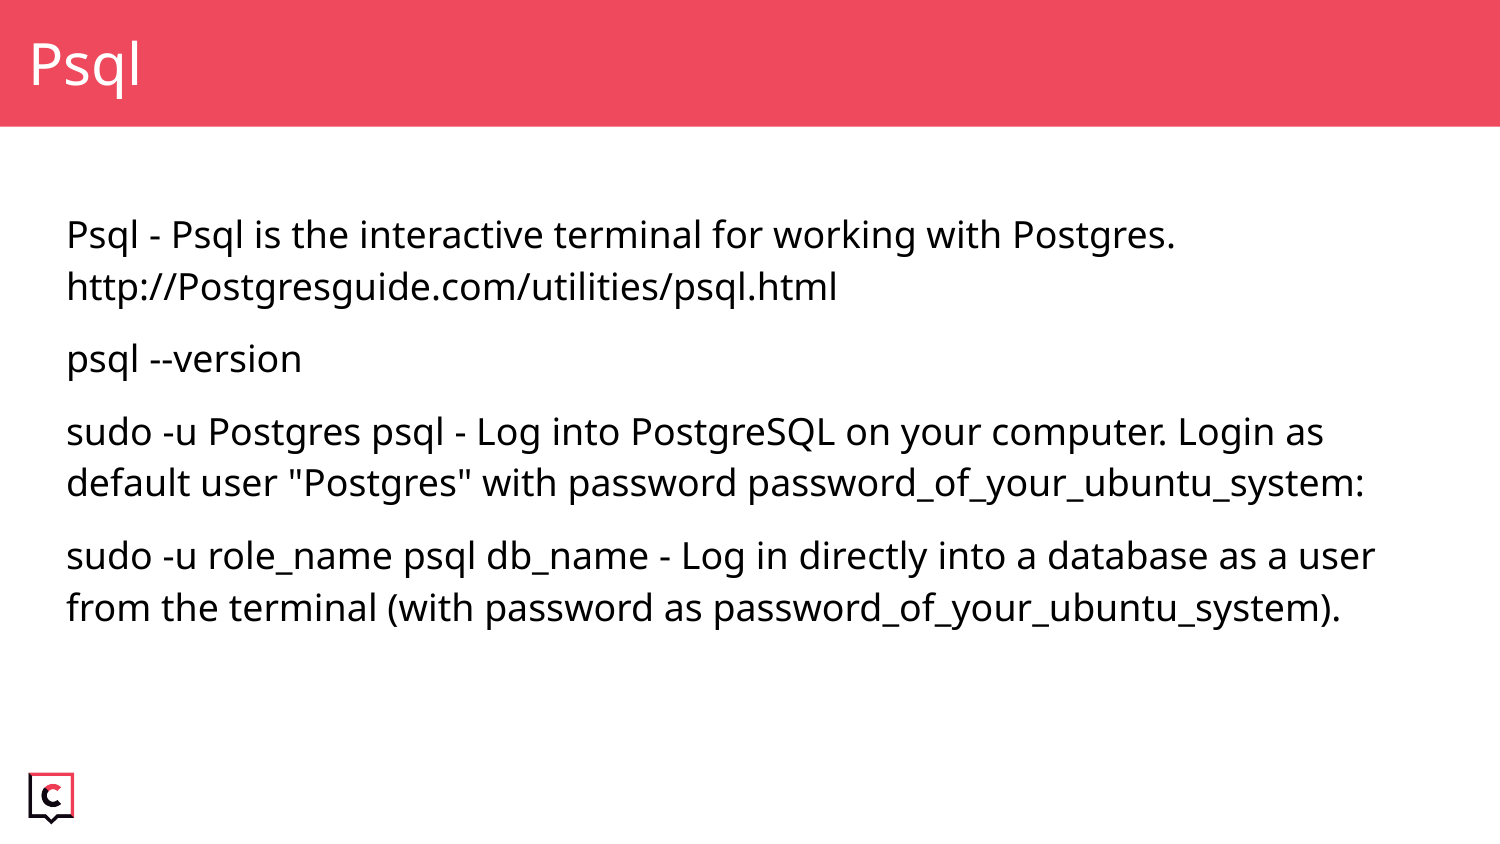

# Psql
Psql - Psql is the interactive terminal for working with Postgres. http://Postgresguide.com/utilities/psql.html
psql --version
sudo -u Postgres psql - Log into PostgreSQL on your computer. Login as default user "Postgres" with password password_of_your_ubuntu_system:
sudo -u role_name psql db_name - Log in directly into a database as a user from the terminal (with password as password_of_your_ubuntu_system).